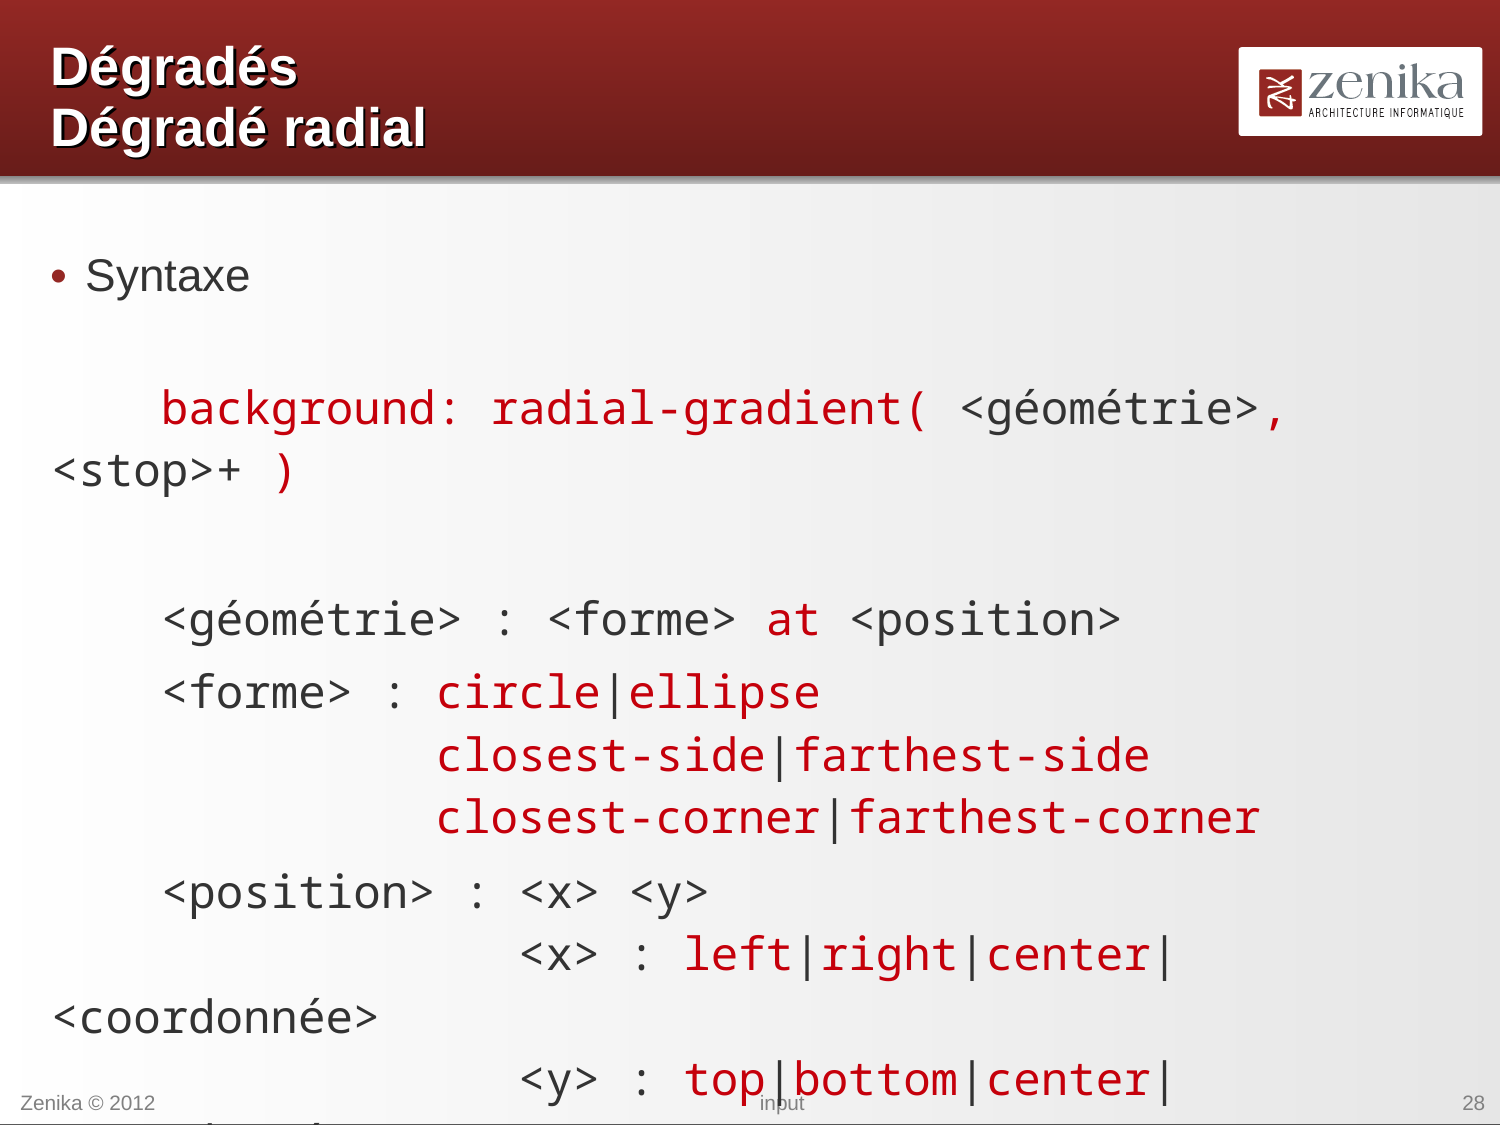

# Dégradés Dégradé radial
Syntaxe
 background: radial-gradient( <géométrie>, <stop>+ )
 <géométrie> : <forme> at <position>
 <forme> : circle|ellipse
 closest-side|farthest-side
 closest-corner|farthest-corner
 <position> : <x> <y>
 <x> : left|right|center|<coordonnée>
 <y> : top|bottom|center|<coordonnée>
 <stop> : <color> <position%>